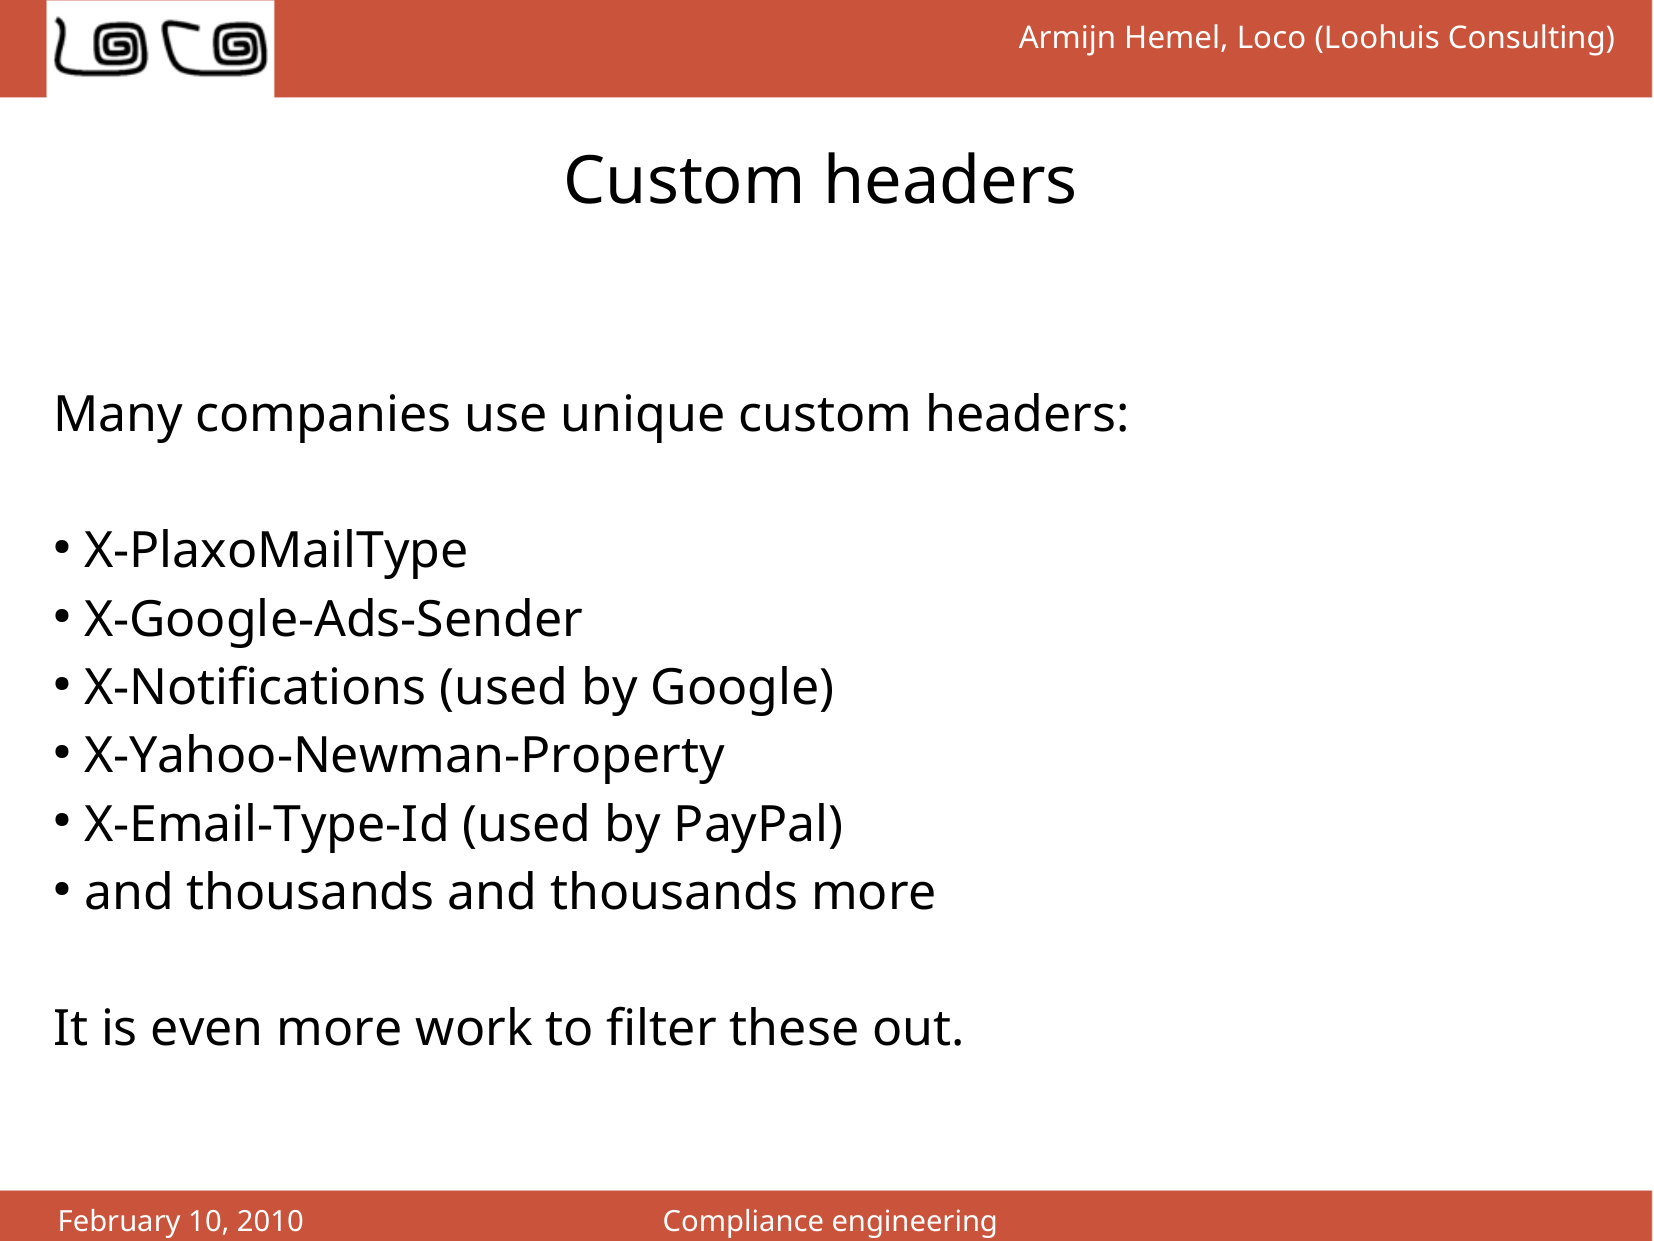

# Custom headers
Many companies use unique custom headers:
 X-PlaxoMailType
 X-Google-Ads-Sender
 X-Notifications (used by Google)
 X-Yahoo-Newman-Property
 X-Email-Type-Id (used by PayPal)
 and thousands and thousands more
It is even more work to filter these out.
Comet: practical solution or crutch?